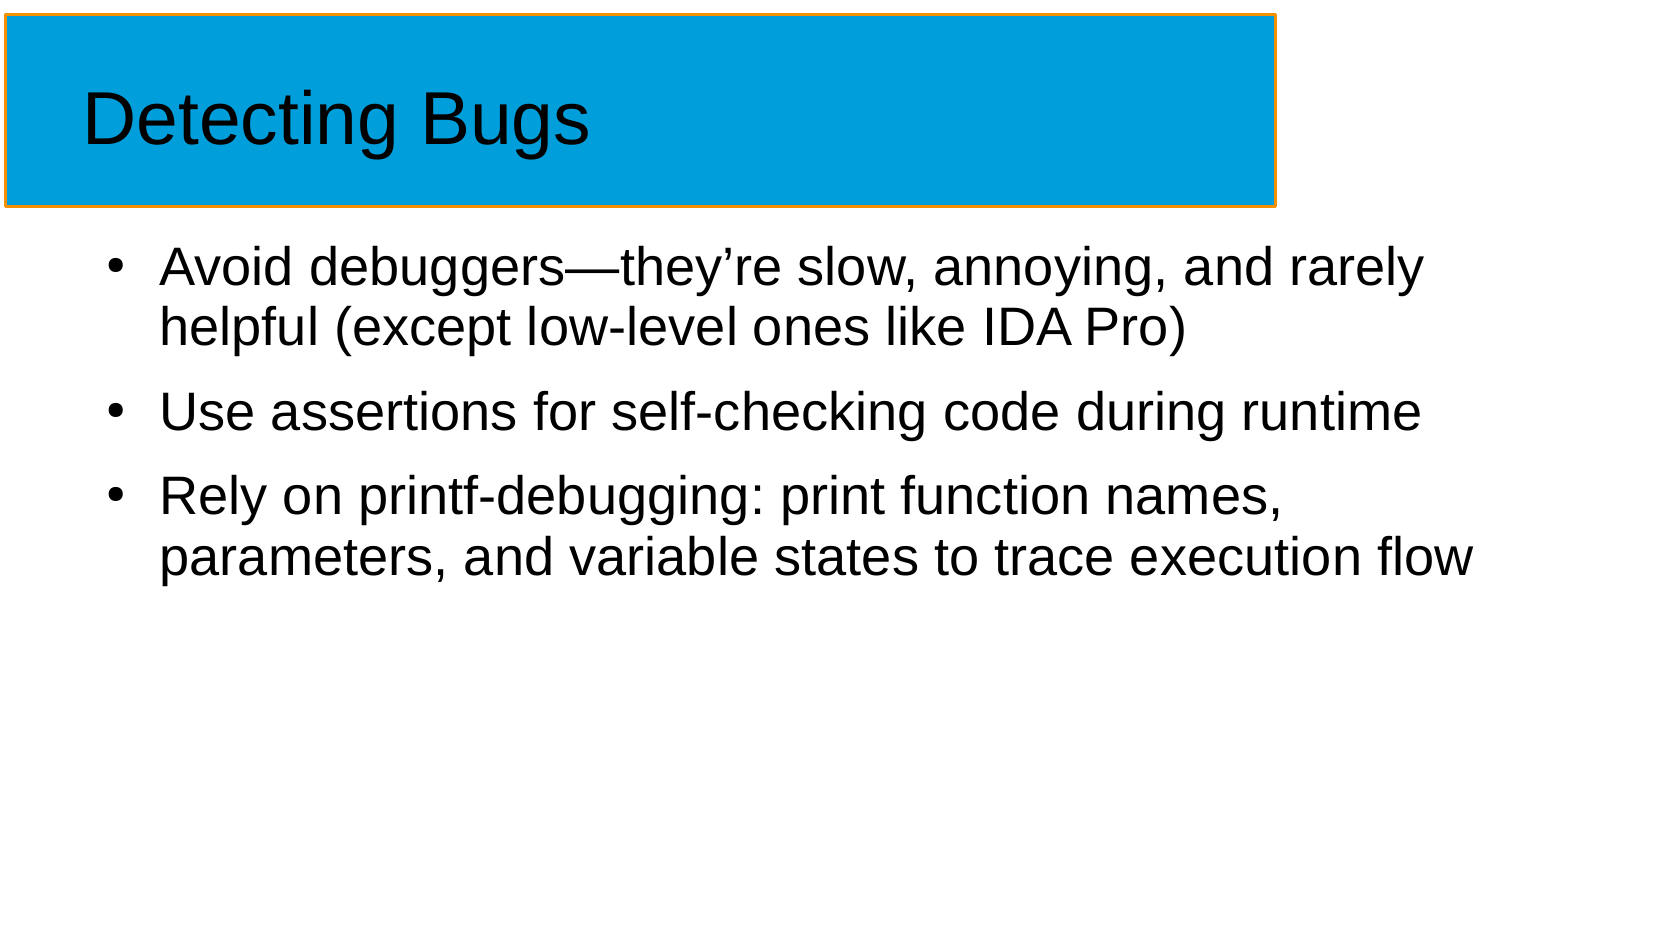

# Detecting Bugs
Avoid debuggers—they’re slow, annoying, and rarely helpful (except low-level ones like IDA Pro)
Use assertions for self-checking code during runtime
Rely on printf-debugging: print function names, parameters, and variable states to trace execution flow